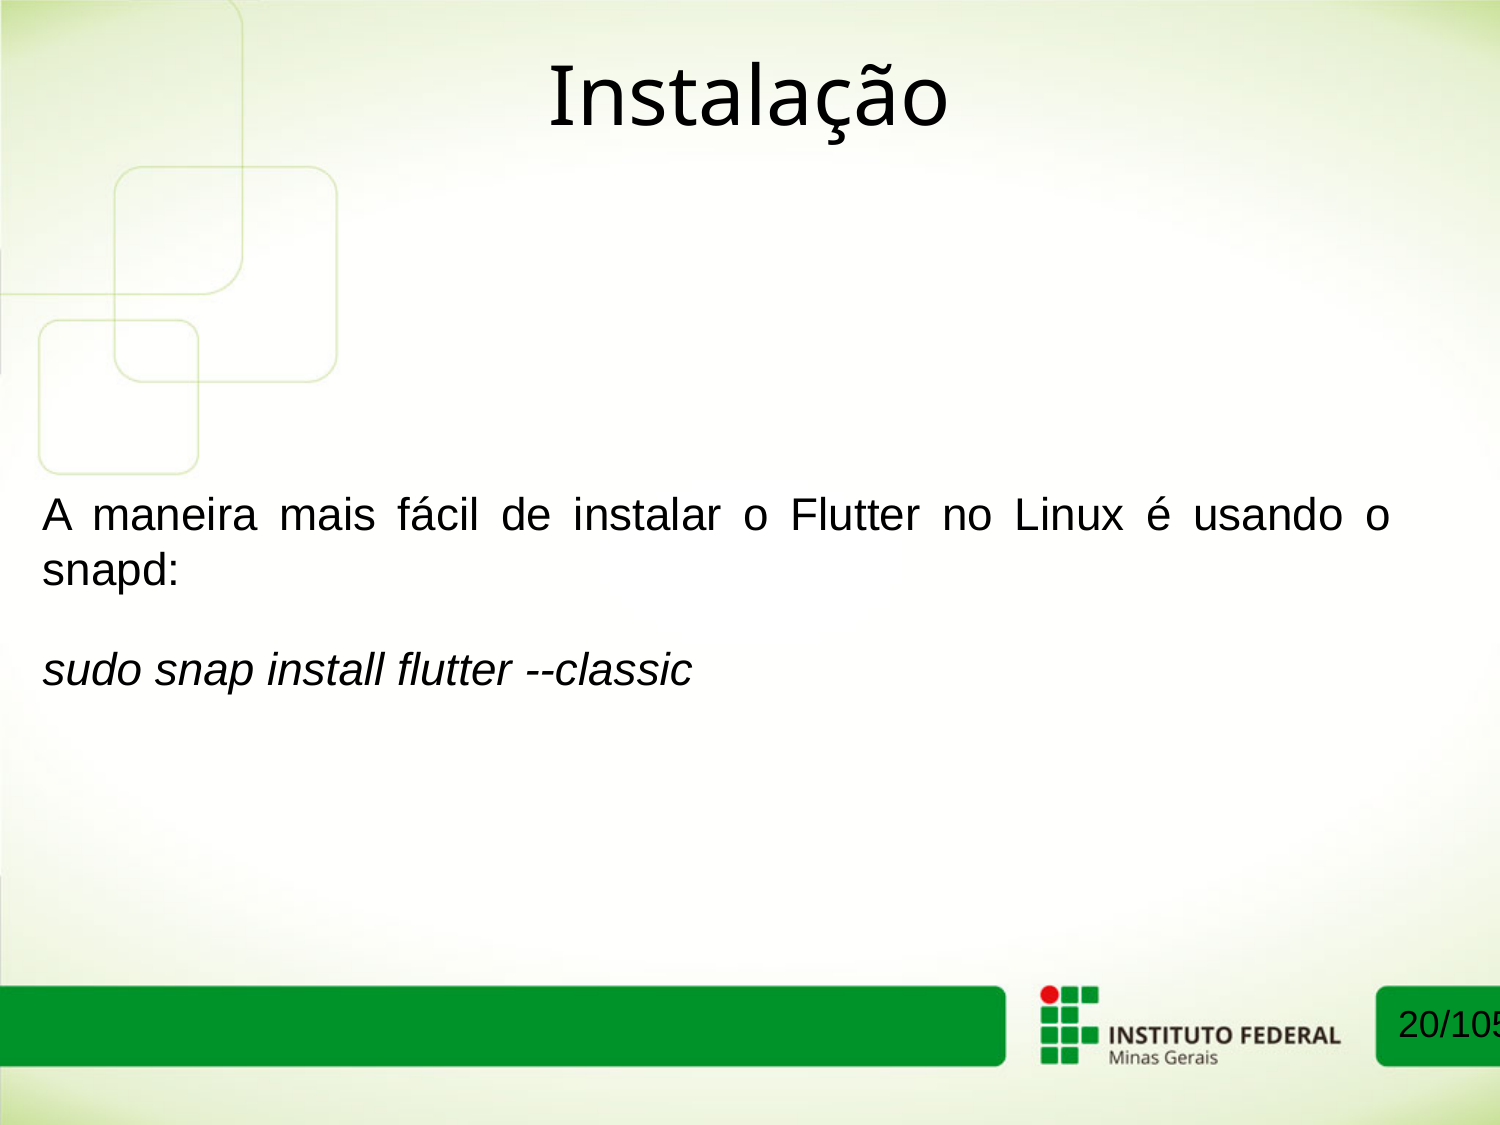

Instalação
A maneira mais fácil de instalar o Flutter no Linux é usando o snapd:
sudo snap install flutter --classic